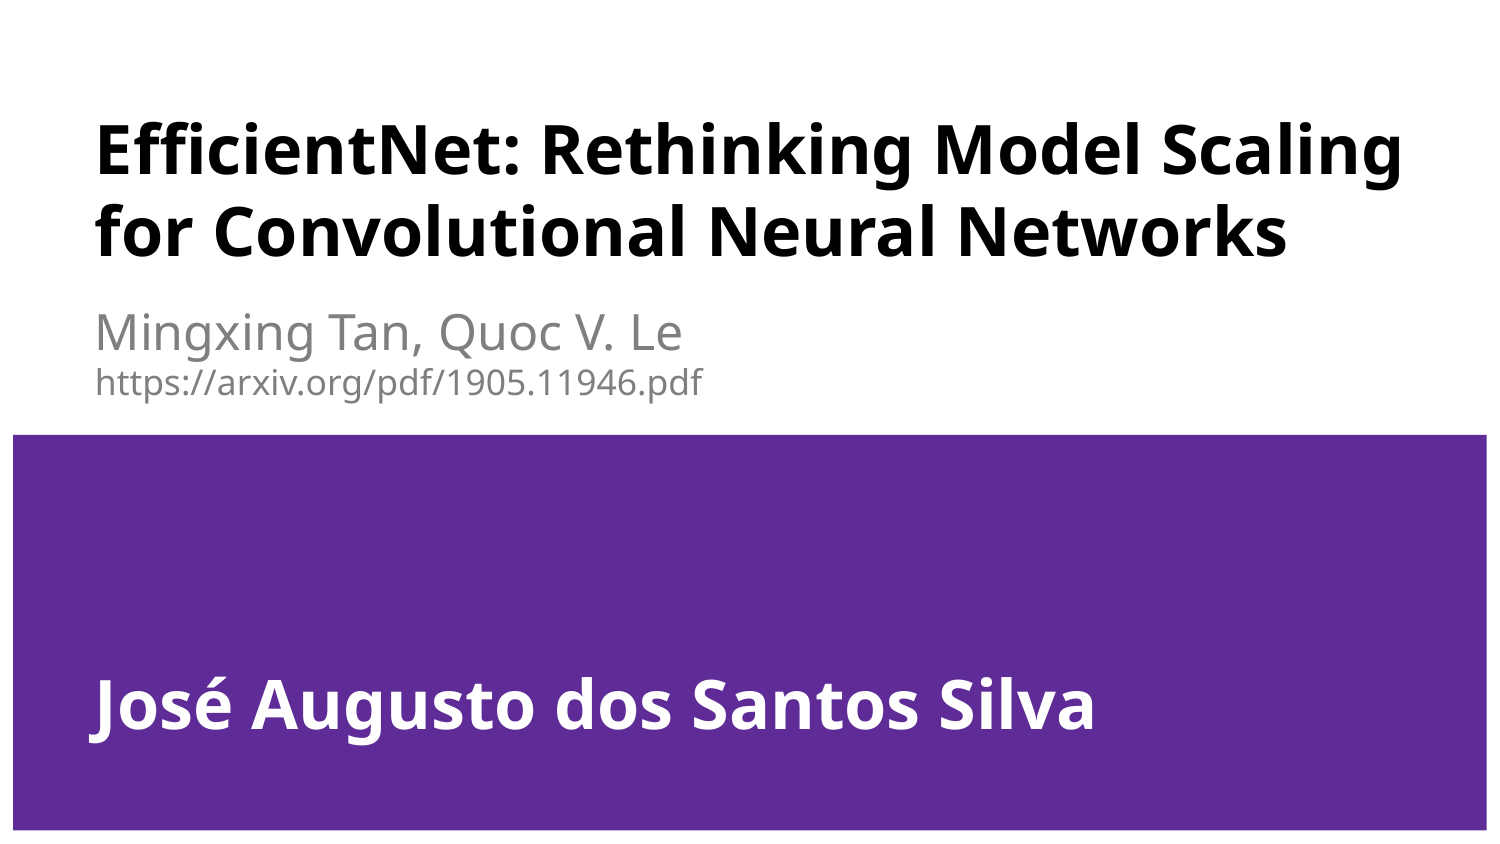

# EfficientNet: Rethinking Model Scaling for Convolutional Neural Networks
Mingxing Tan, Quoc V. Le
https://arxiv.org/pdf/1905.11946.pdf
José Augusto dos Santos Silva